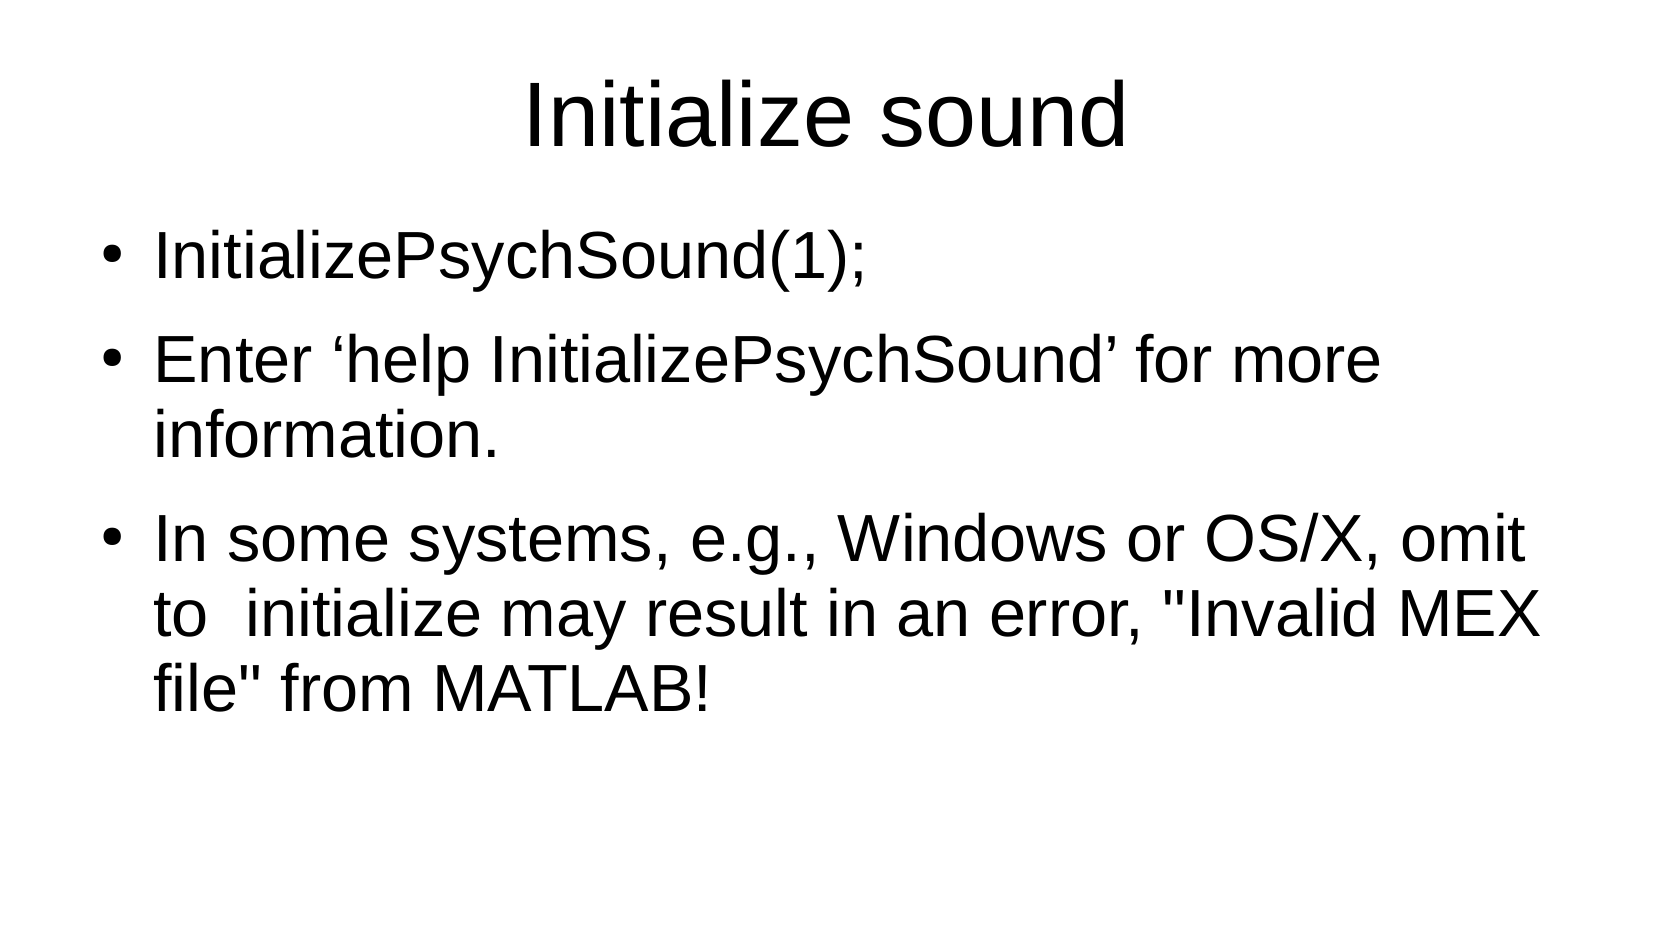

# Initialize sound
InitializePsychSound(1);
Enter ‘help InitializePsychSound’ for more information.
In some systems, e.g., Windows or OS/X, omit to initialize may result in an error, "Invalid MEX file" from MATLAB!